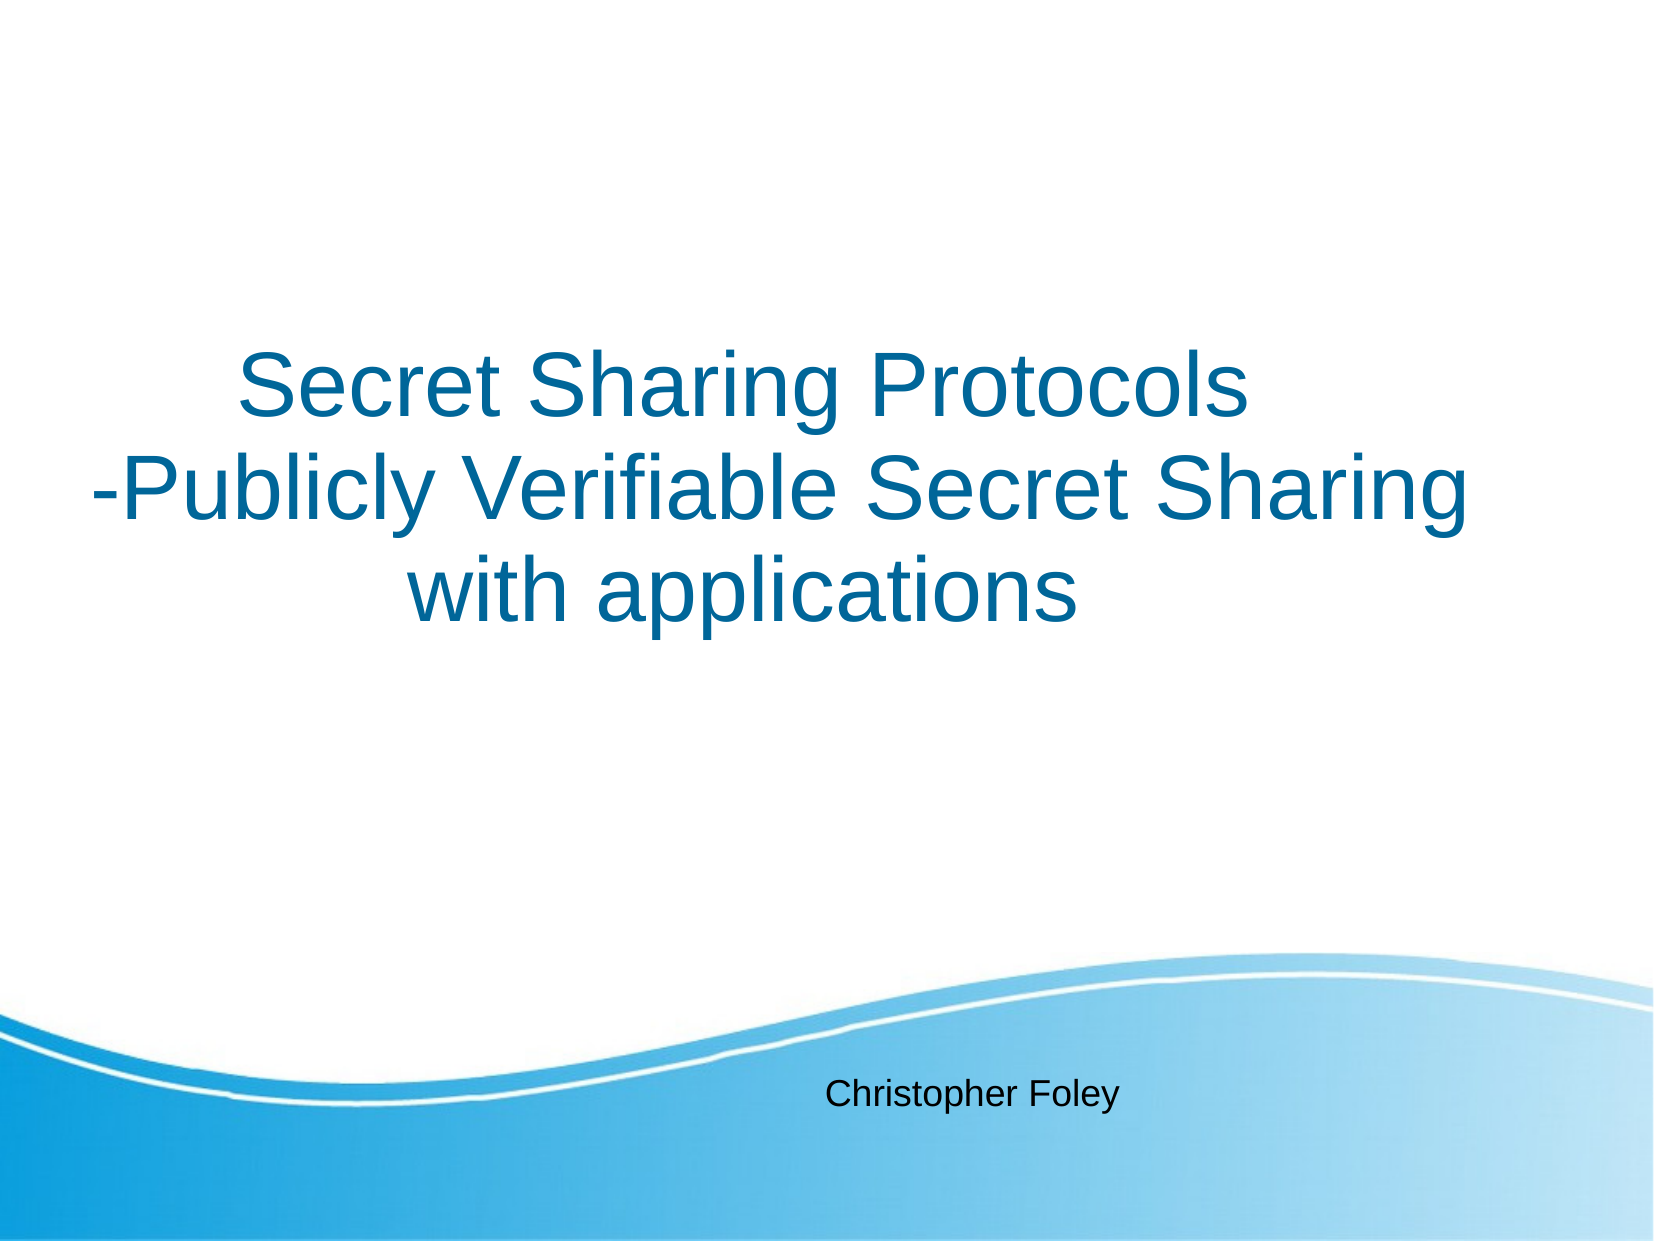

# Secret Sharing Protocols -Publicly Verifiable Secret Sharing with applications
Christopher Foley